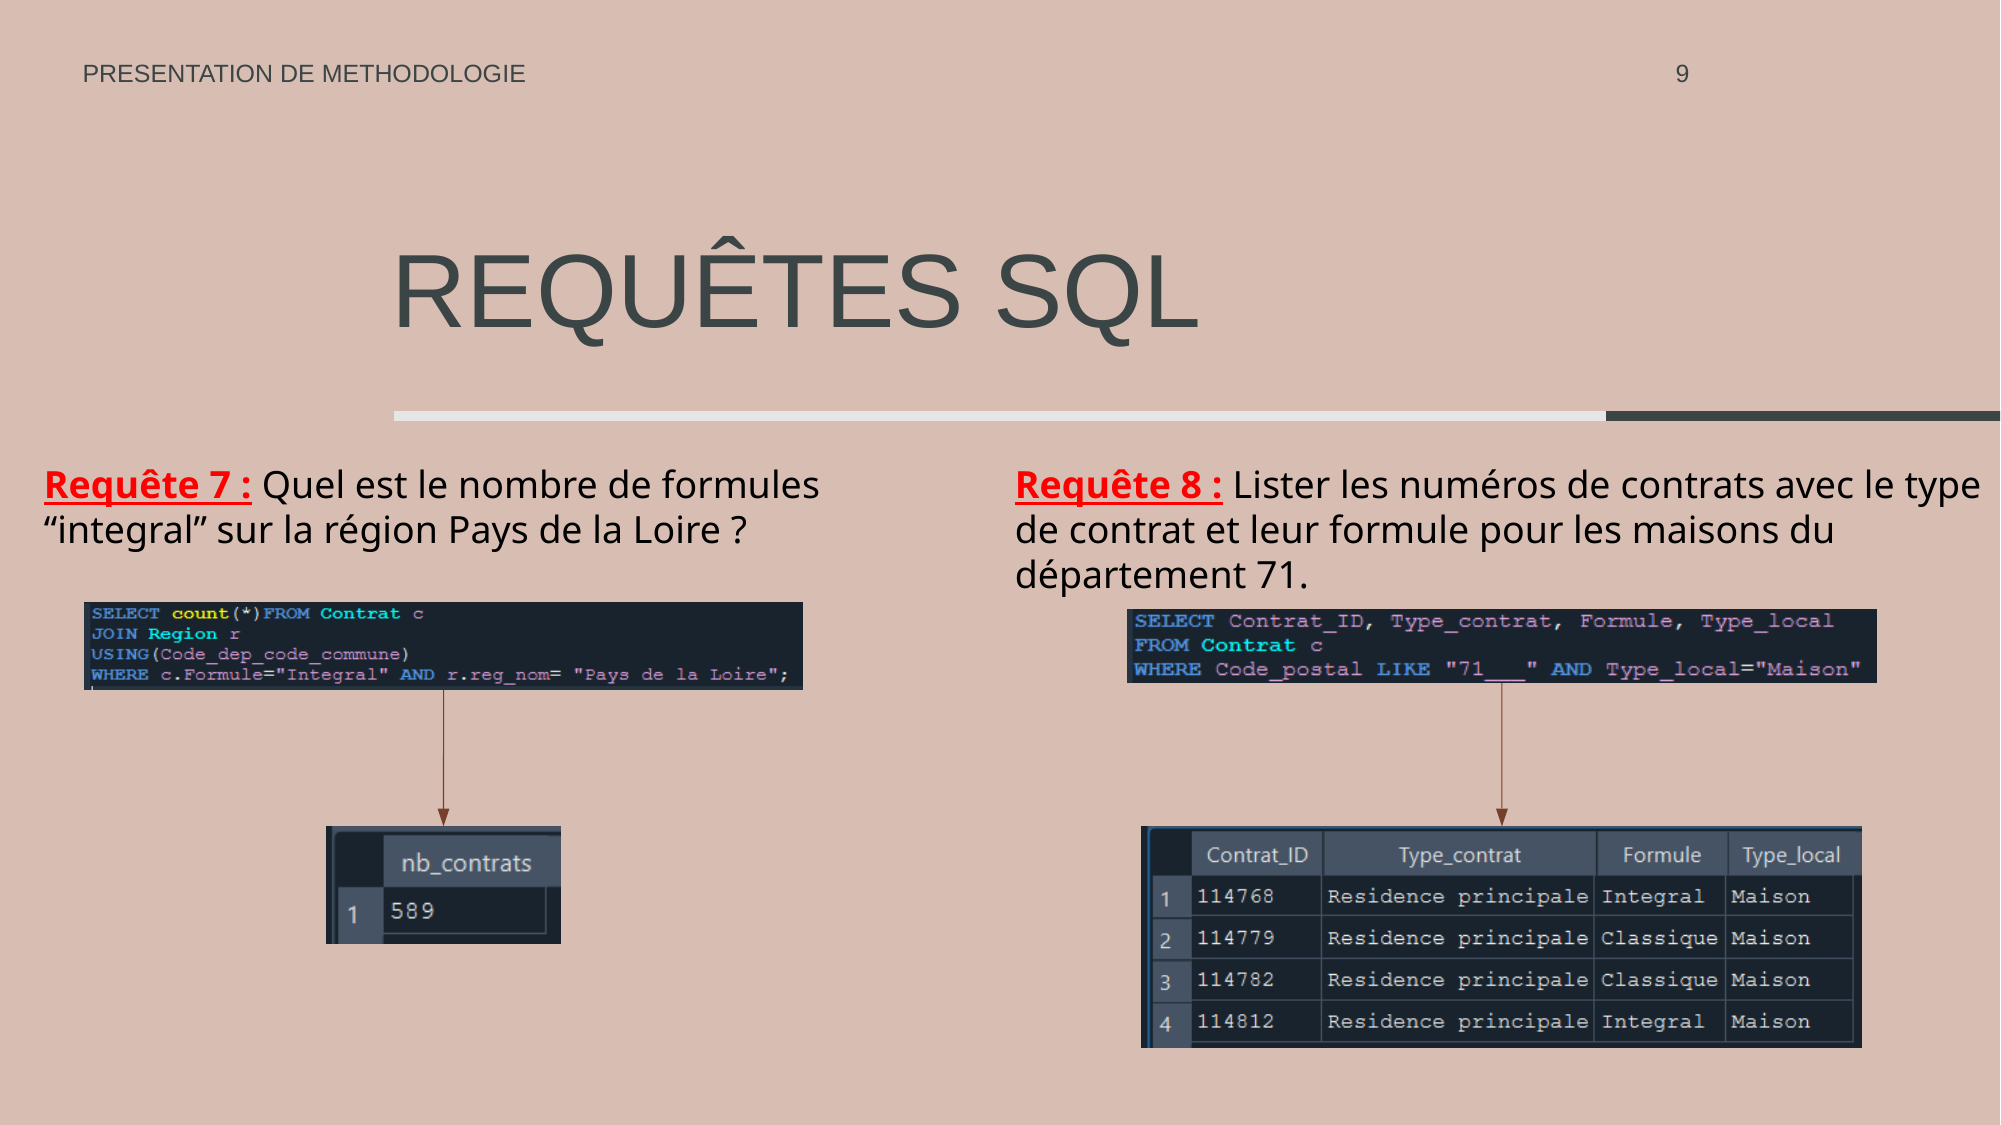

PRESENTATION DE METHODOLOGIE
# Requêtes sql
Requête 7 : Quel est le nombre de formules “integral” sur la région Pays de la Loire ?
Requête 8 : Lister les numéros de contrats avec le type de contrat et leur formule pour les maisons du département 71.